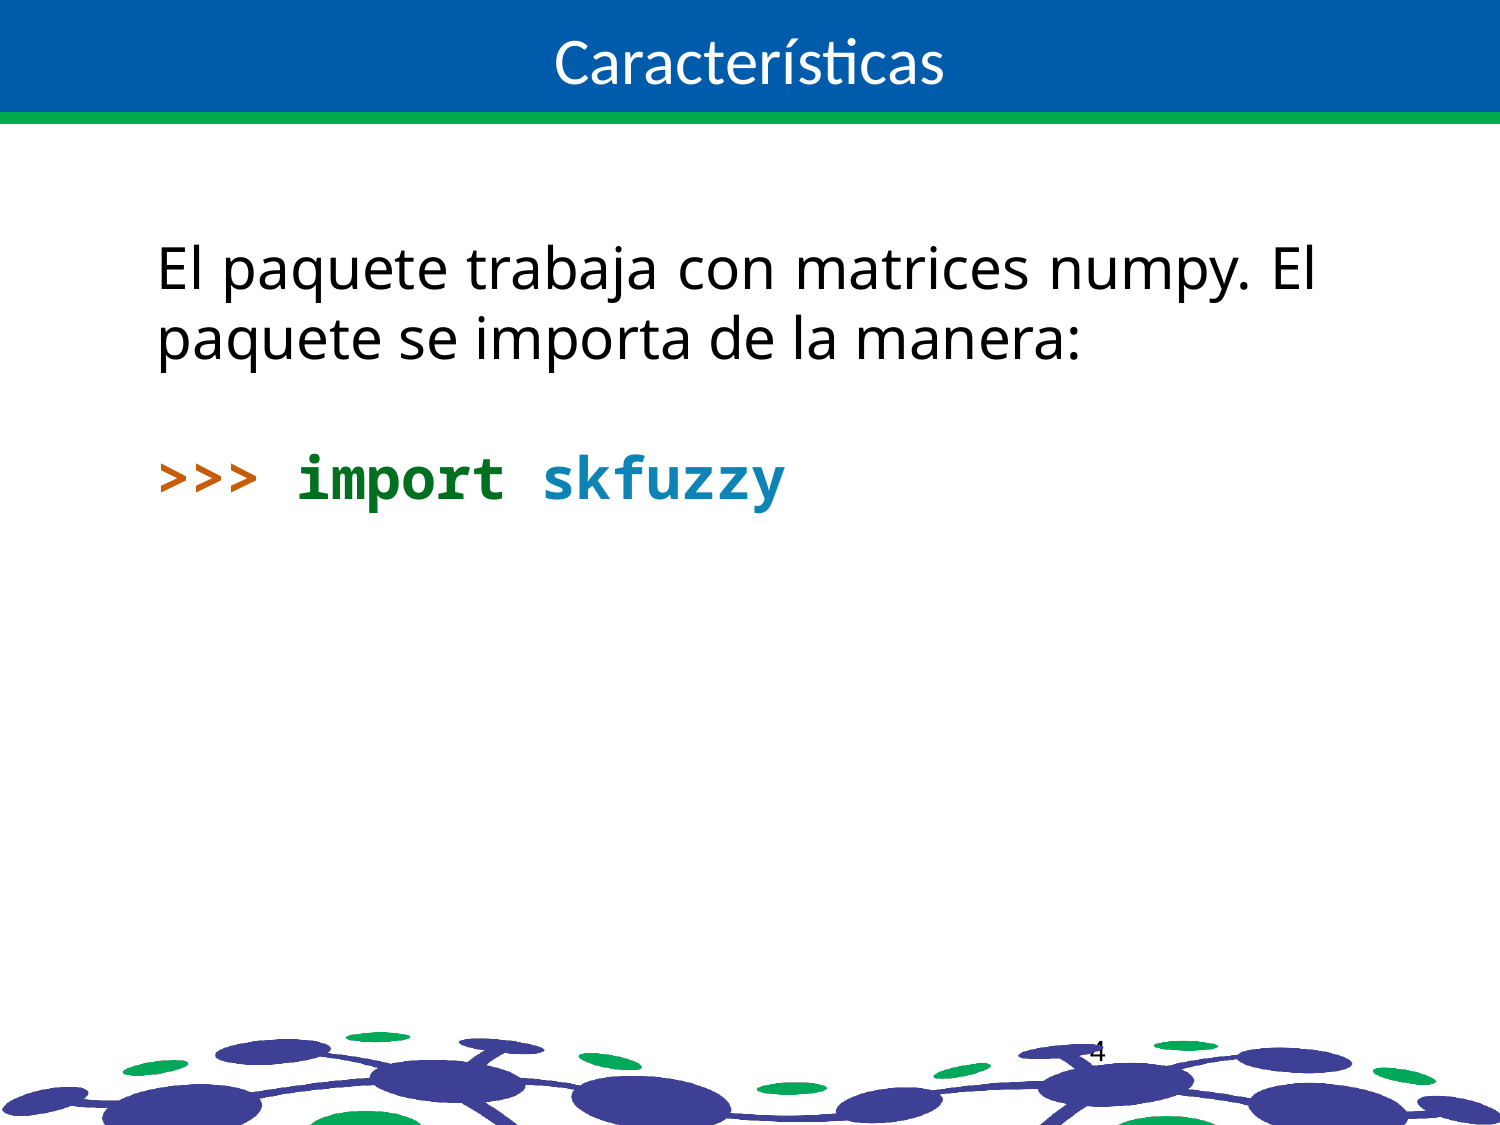

Características
El paquete trabaja con matrices numpy. El paquete se importa de la manera:
>>> import skfuzzy